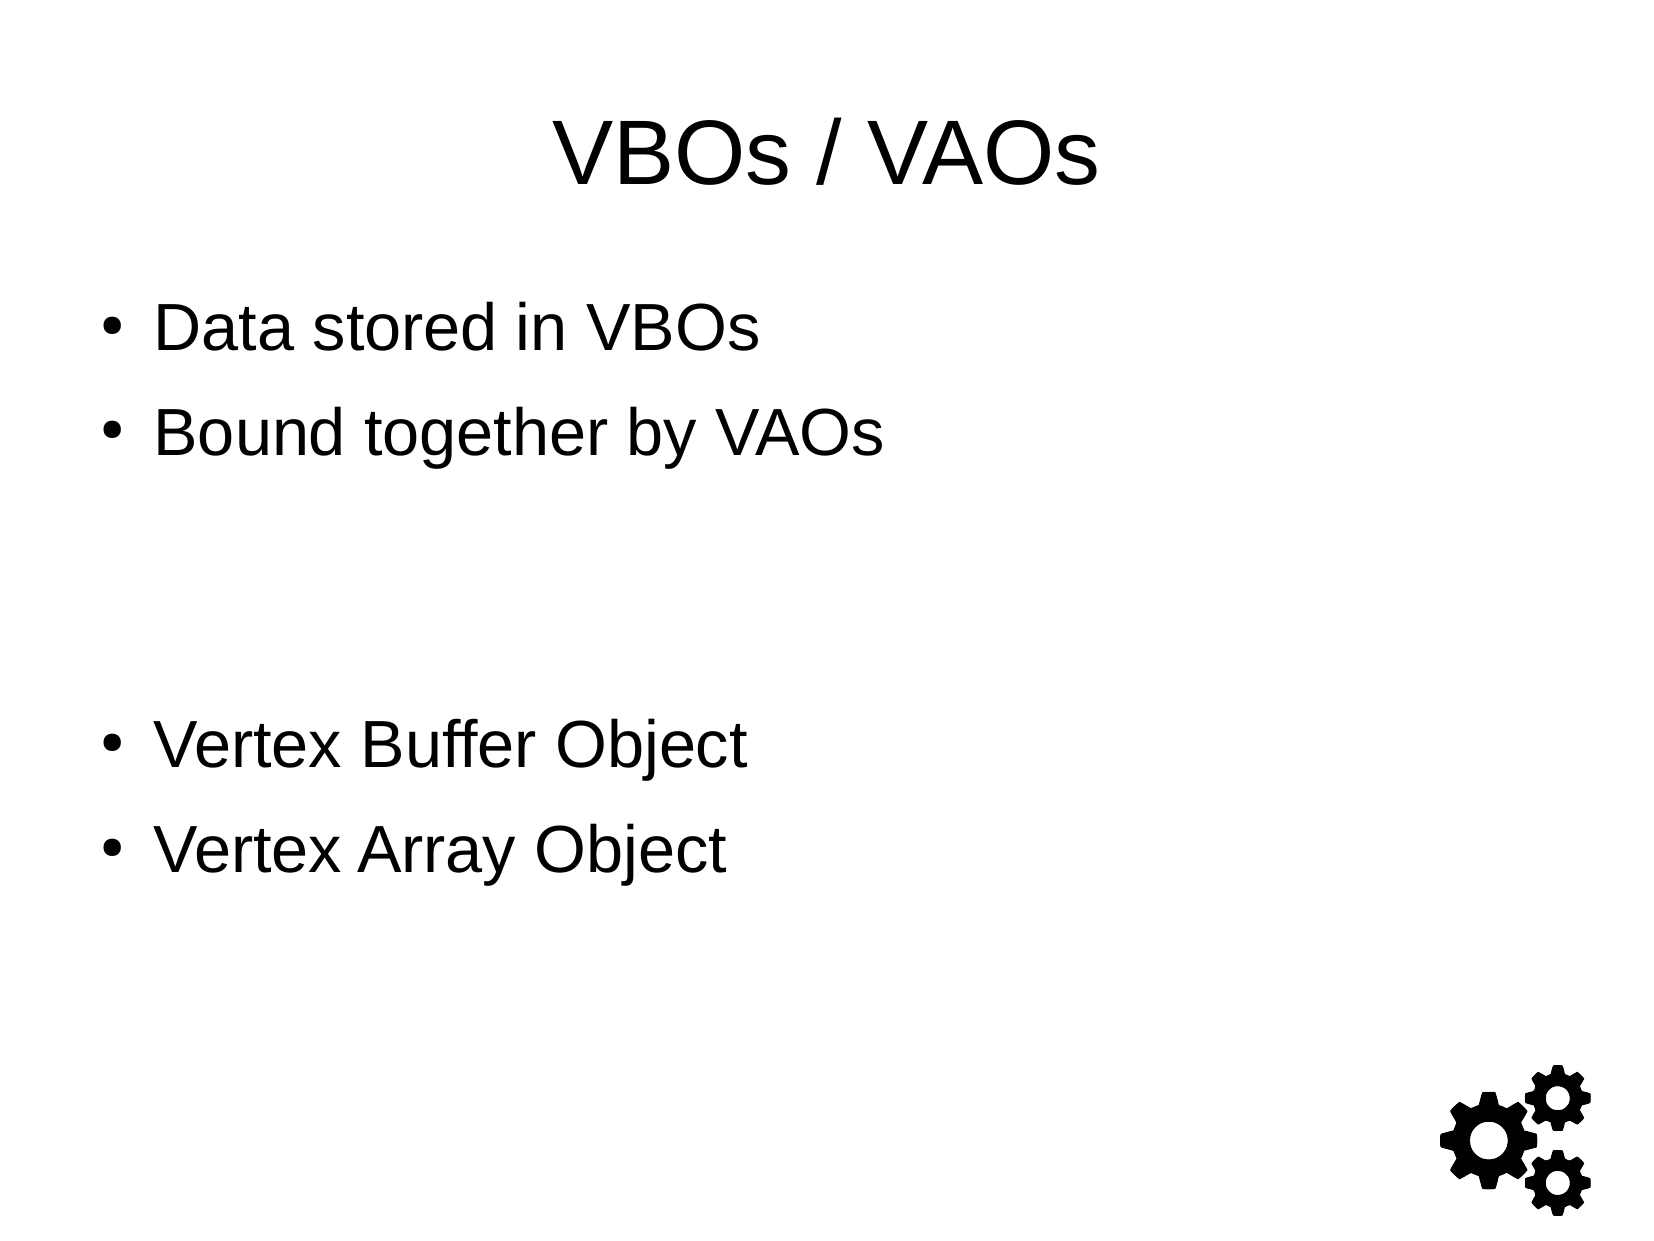

# VBOs / VAOs
Data stored in VBOs
Bound together by VAOs
Vertex Buffer Object
Vertex Array Object